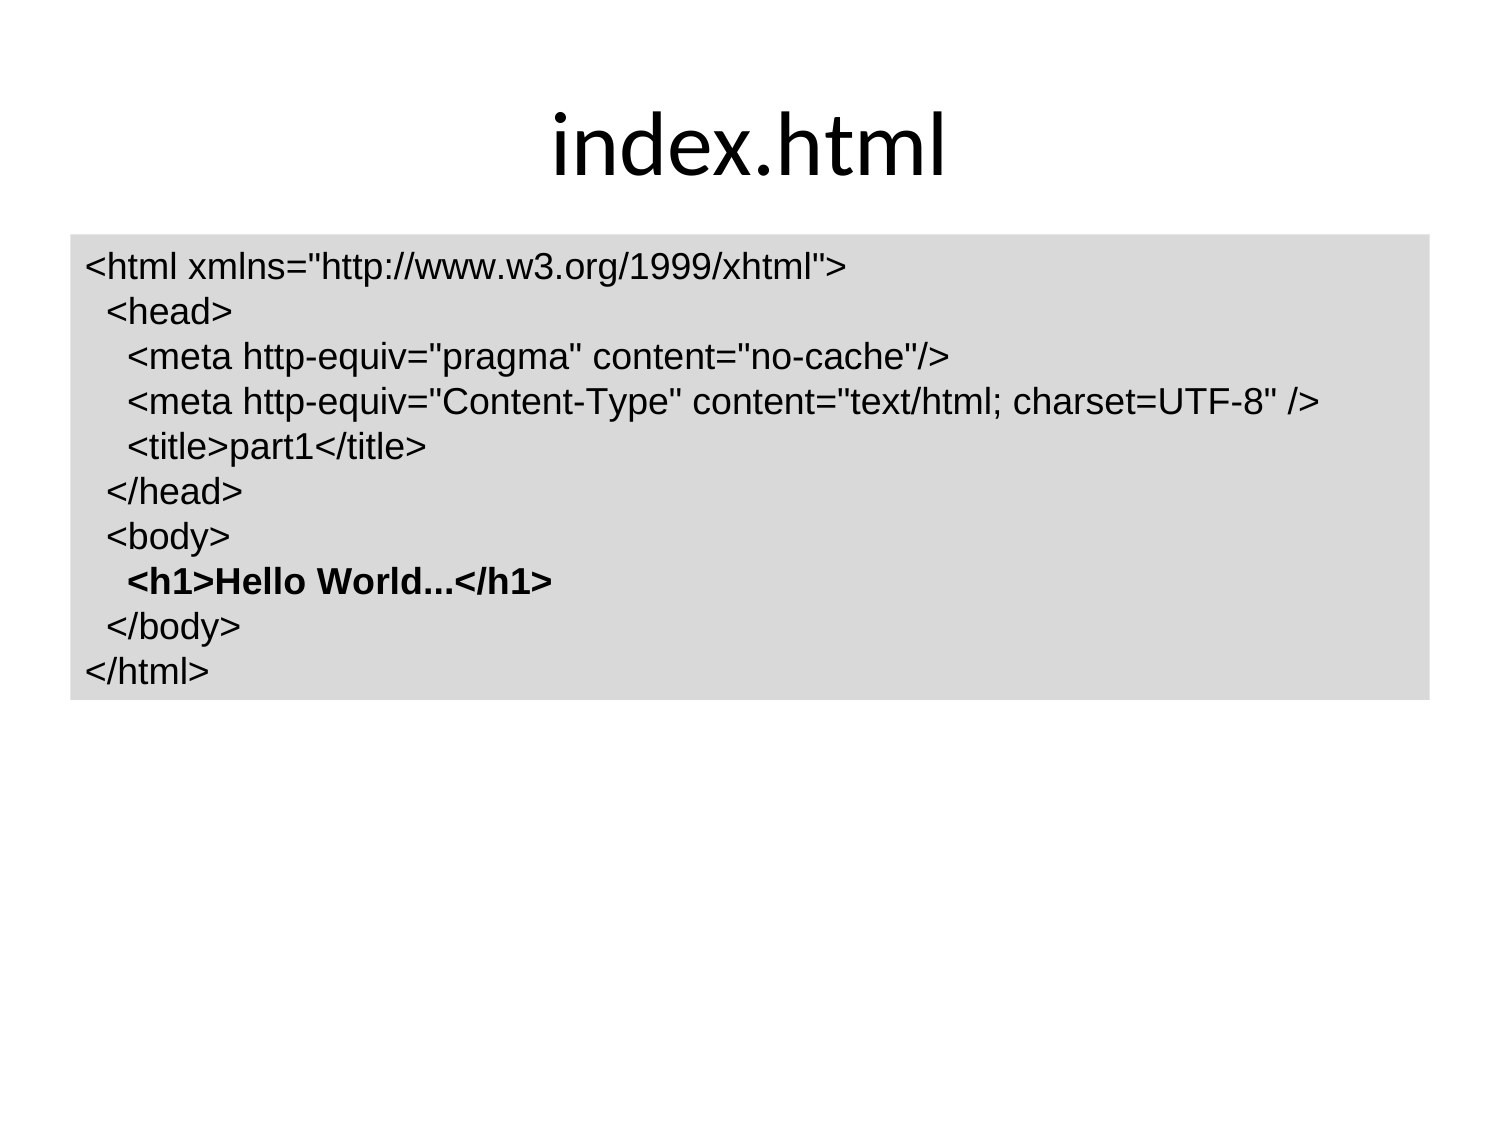

# index.html
<html xmlns="http://www.w3.org/1999/xhtml">
 <head>
 <meta http-equiv="pragma" content="no-cache"/>
 <meta http-equiv="Content-Type" content="text/html; charset=UTF-8" />
 <title>part1</title>
 </head>
 <body>
 <h1>Hello World...</h1>
 </body>
</html>